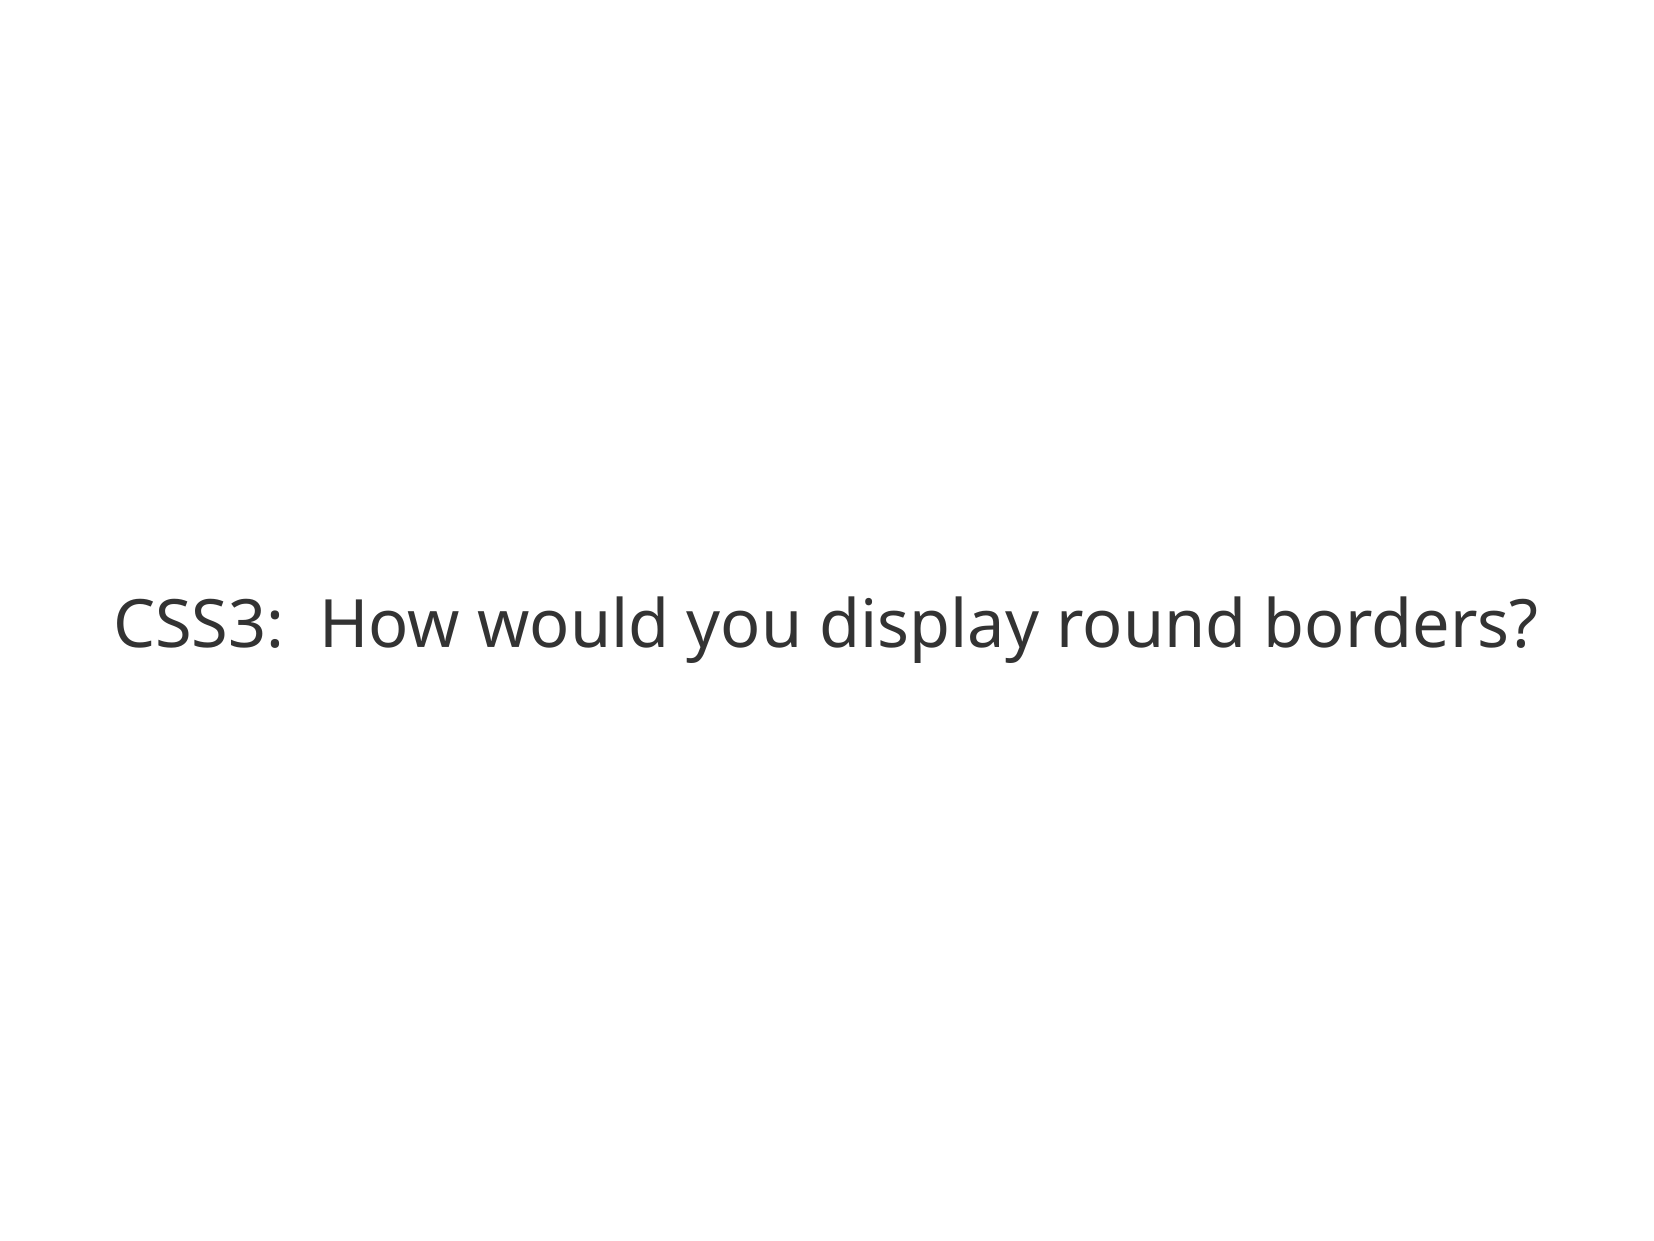

# CSS3: How would you display round borders?